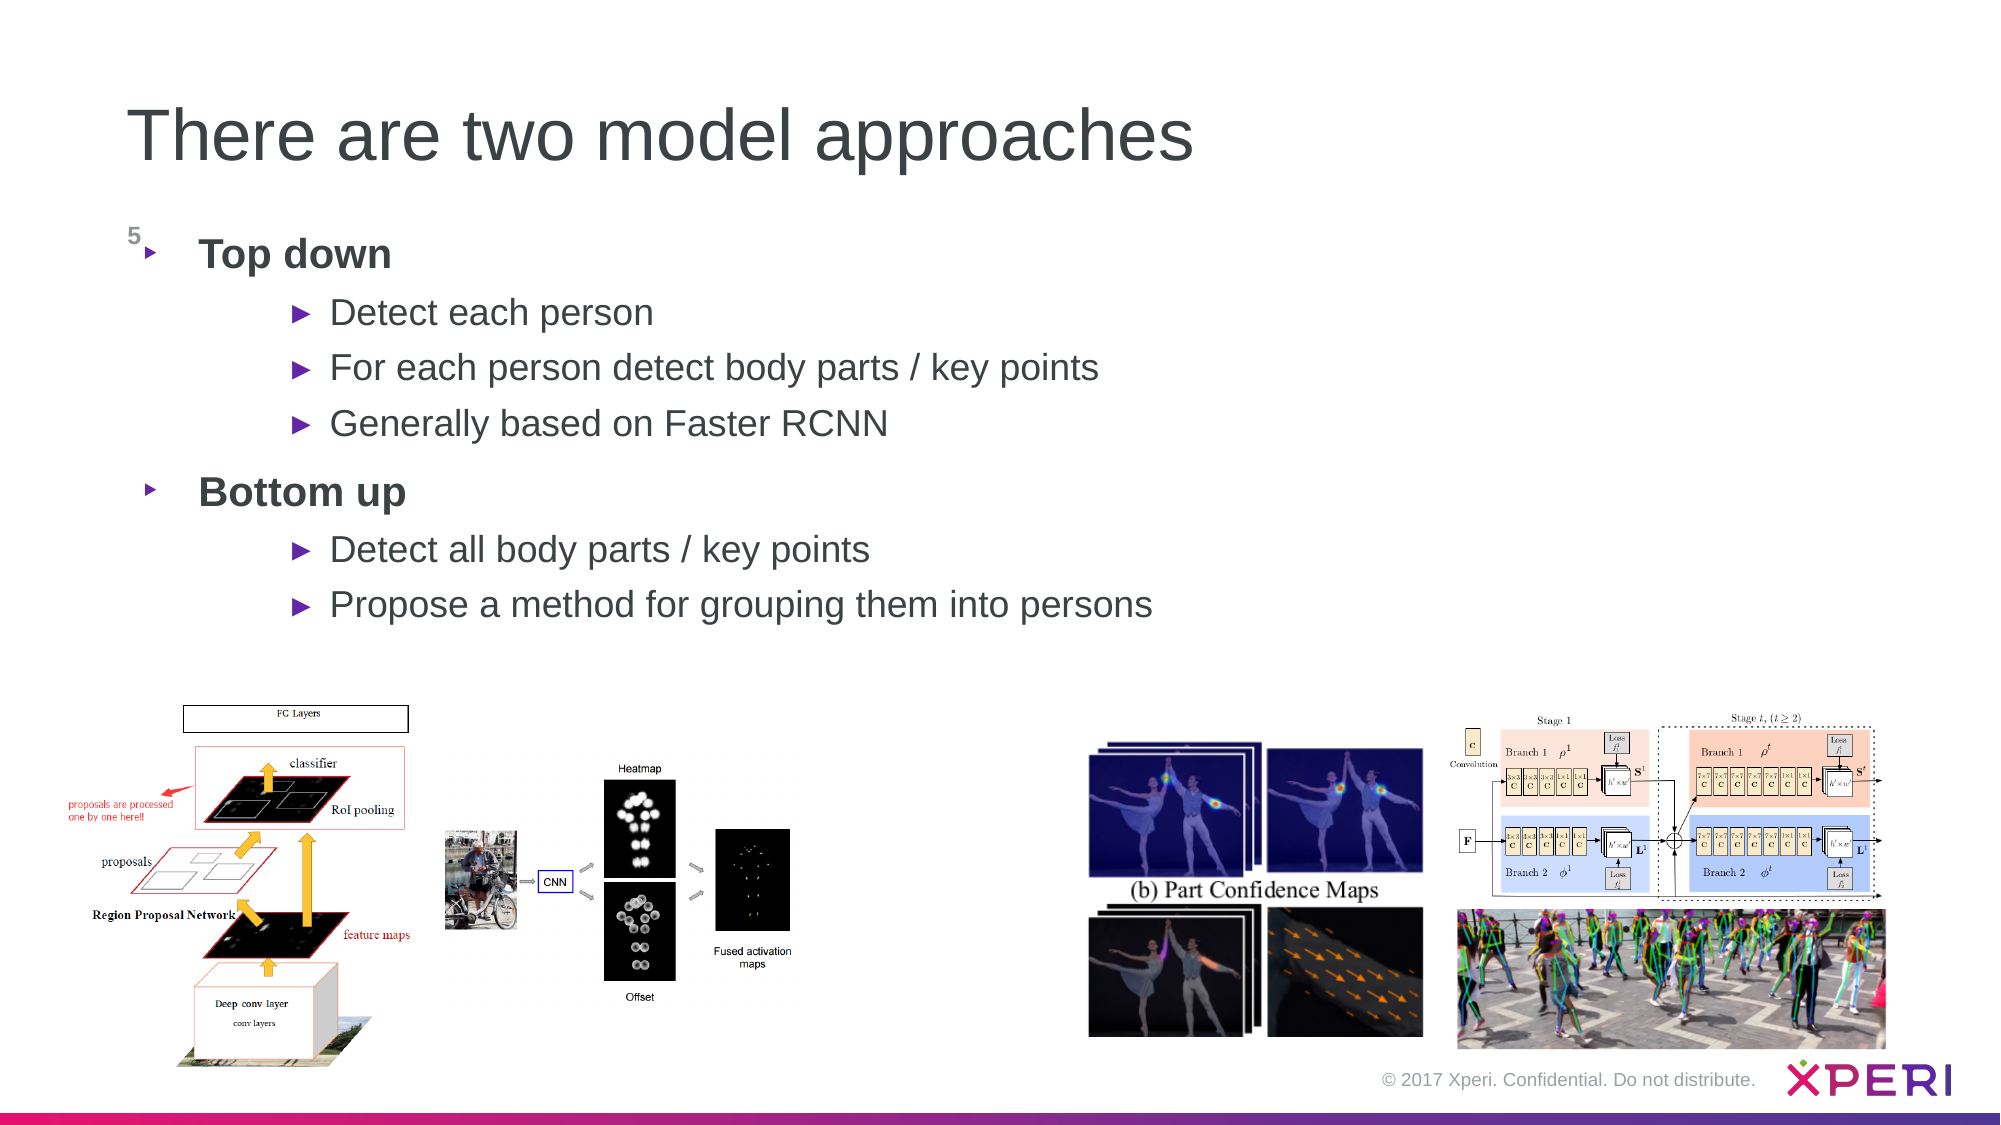

#
There are two model approaches
Top down
Detect each person
For each person detect body parts / key points
Generally based on Faster RCNN
Bottom up
Detect all body parts / key points
Propose a method for grouping them into persons